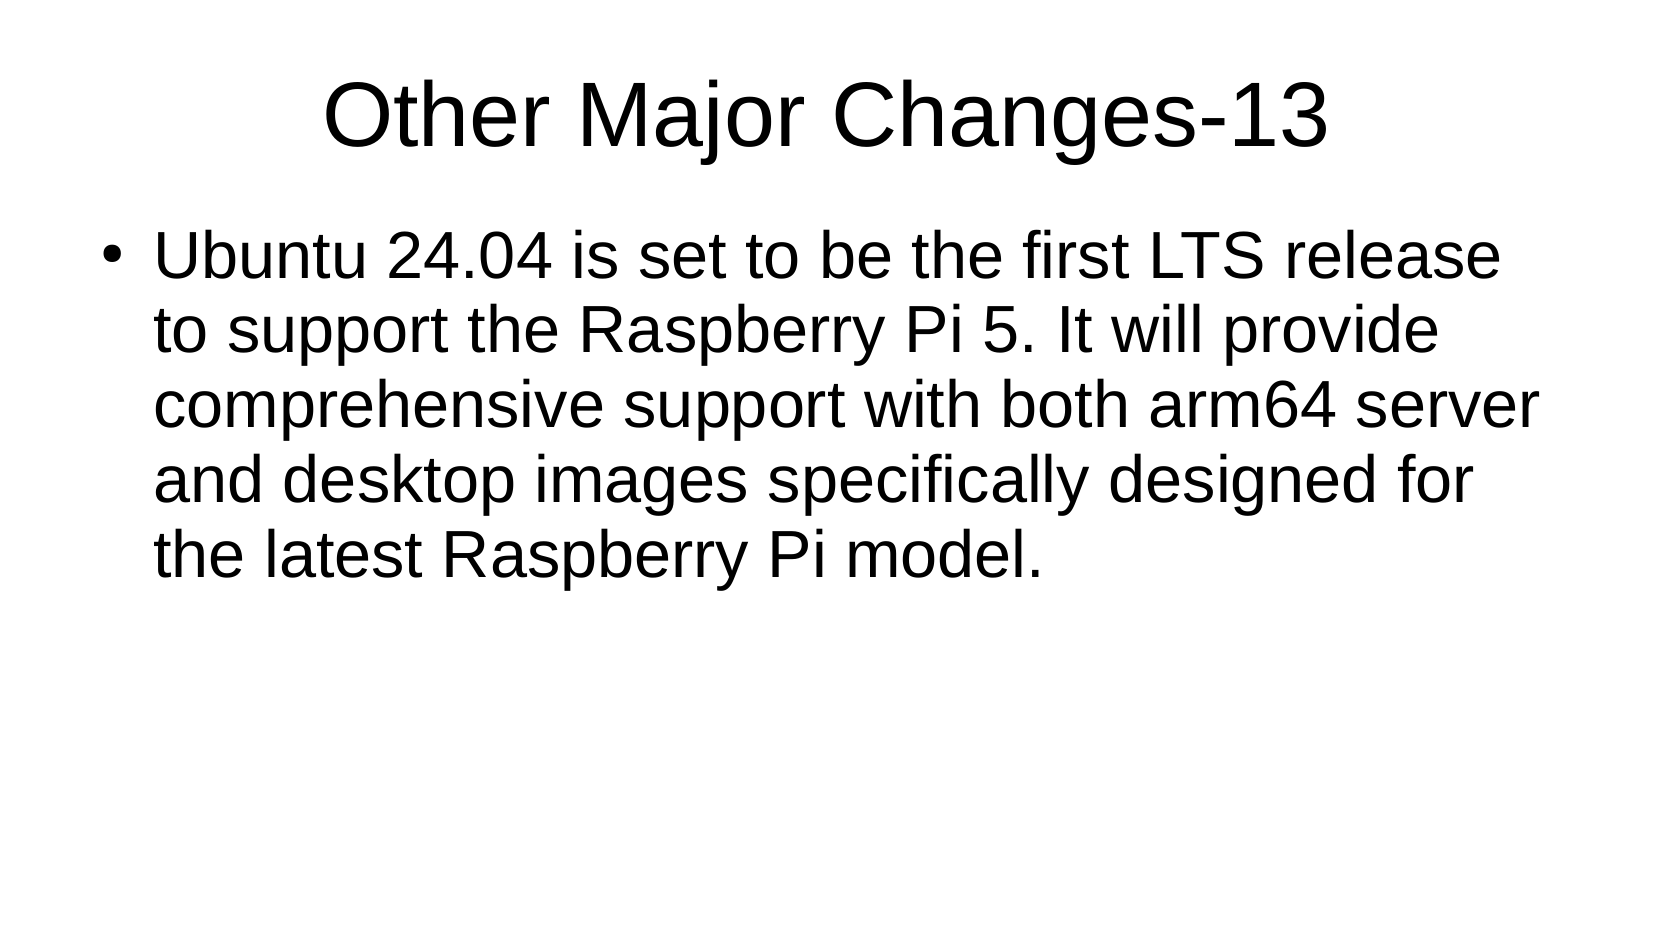

# Other Major Changes-13
Ubuntu 24.04 is set to be the first LTS release to support the Raspberry Pi 5. It will provide comprehensive support with both arm64 server and desktop images specifically designed for the latest Raspberry Pi model.